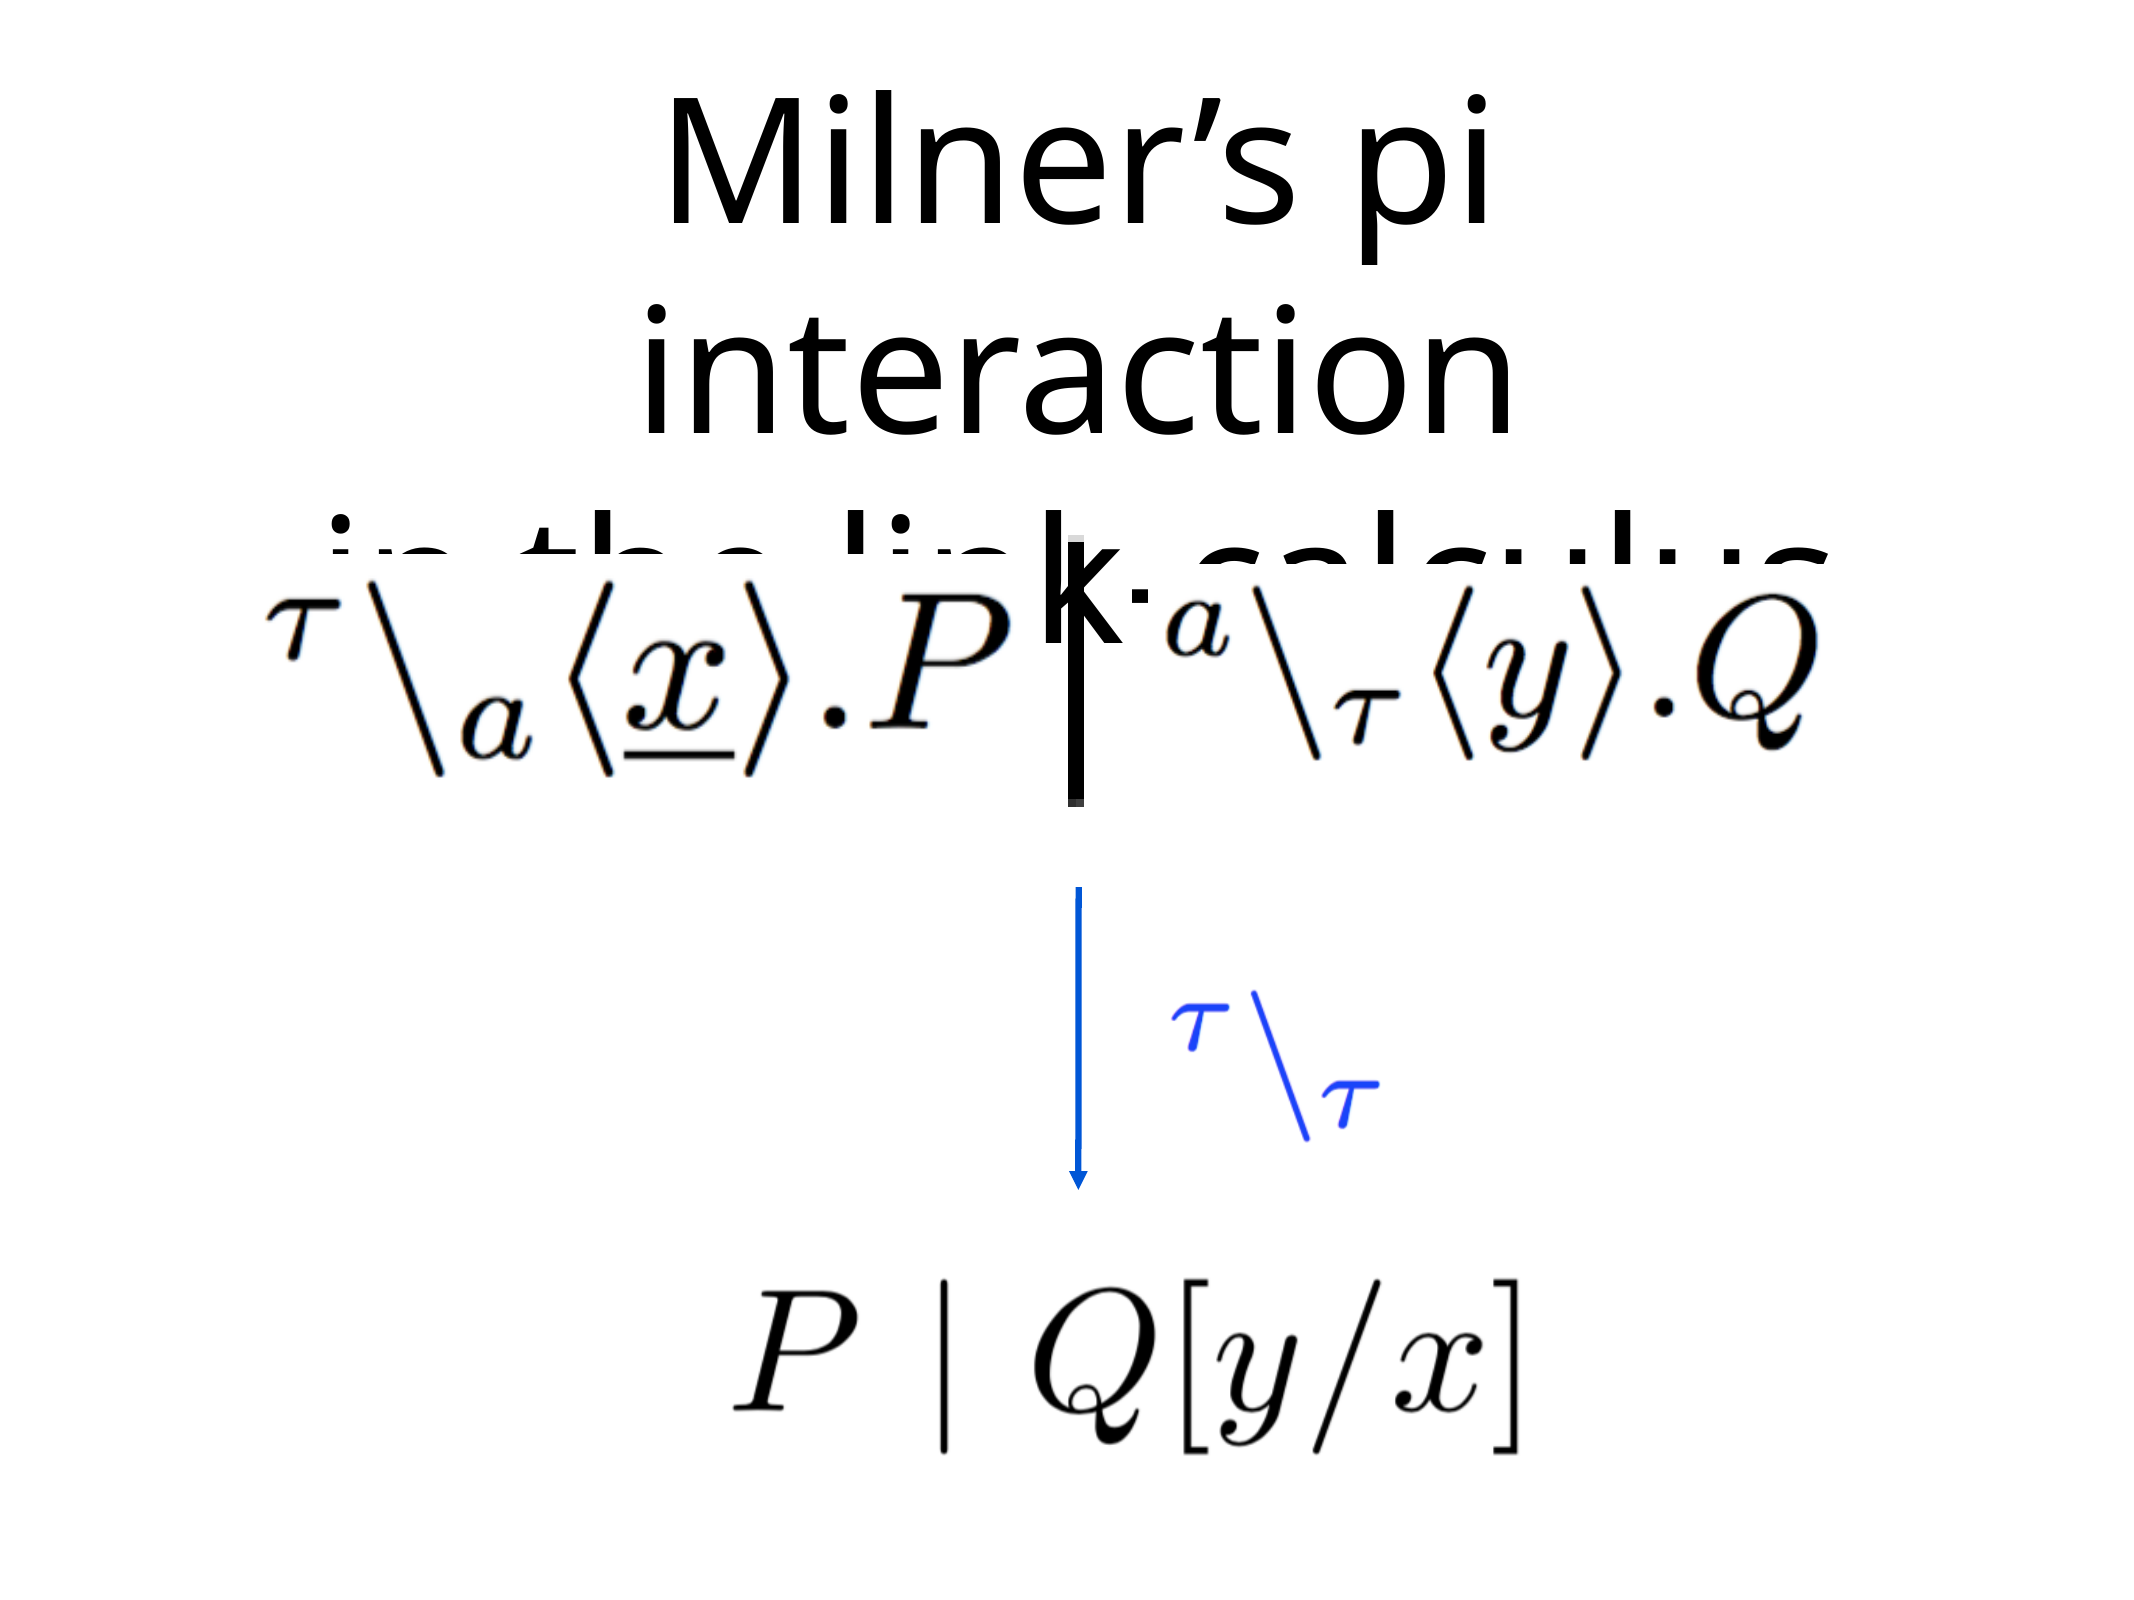

# Milner’s pi interaction in the link-calculus
39